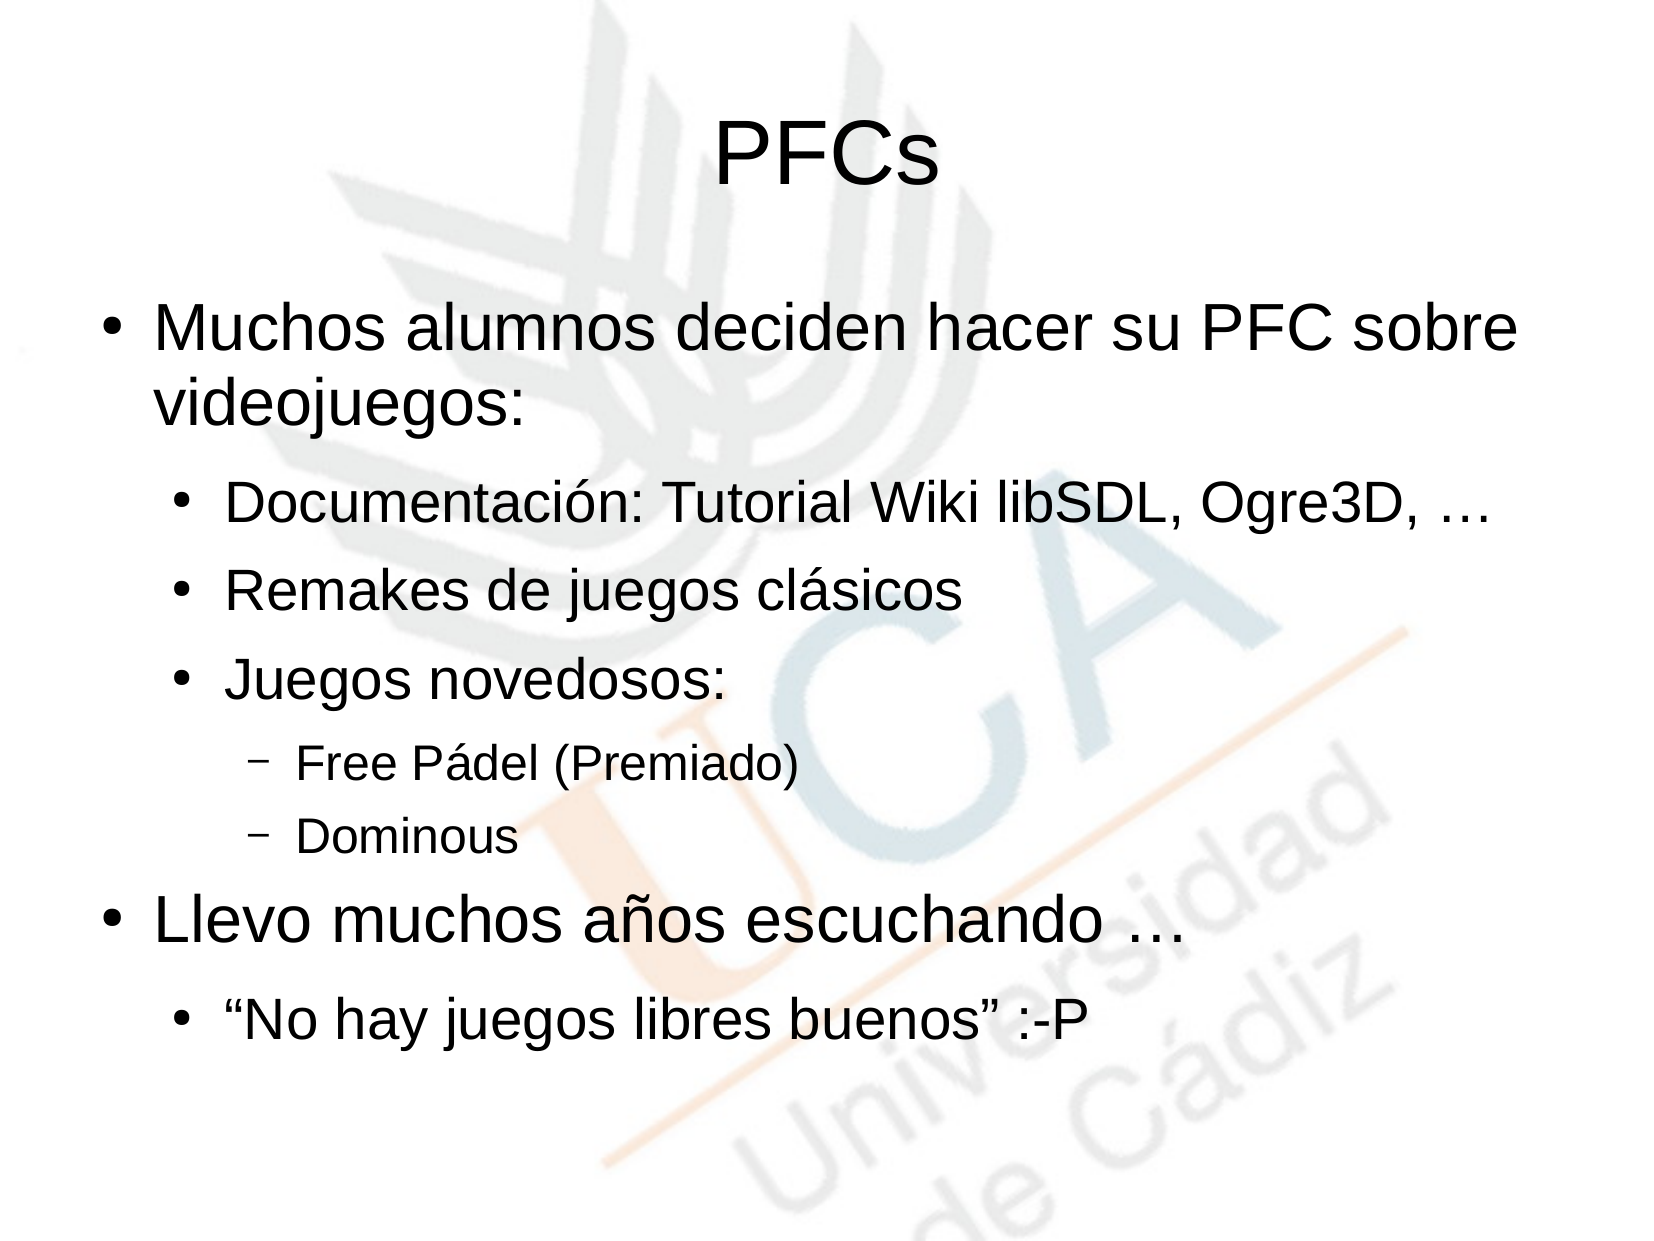

# PFCs
Muchos alumnos deciden hacer su PFC sobre videojuegos:
Documentación: Tutorial Wiki libSDL, Ogre3D, …
Remakes de juegos clásicos
Juegos novedosos:
Free Pádel (Premiado)
Dominous
Llevo muchos años escuchando …
“No hay juegos libres buenos” :-P